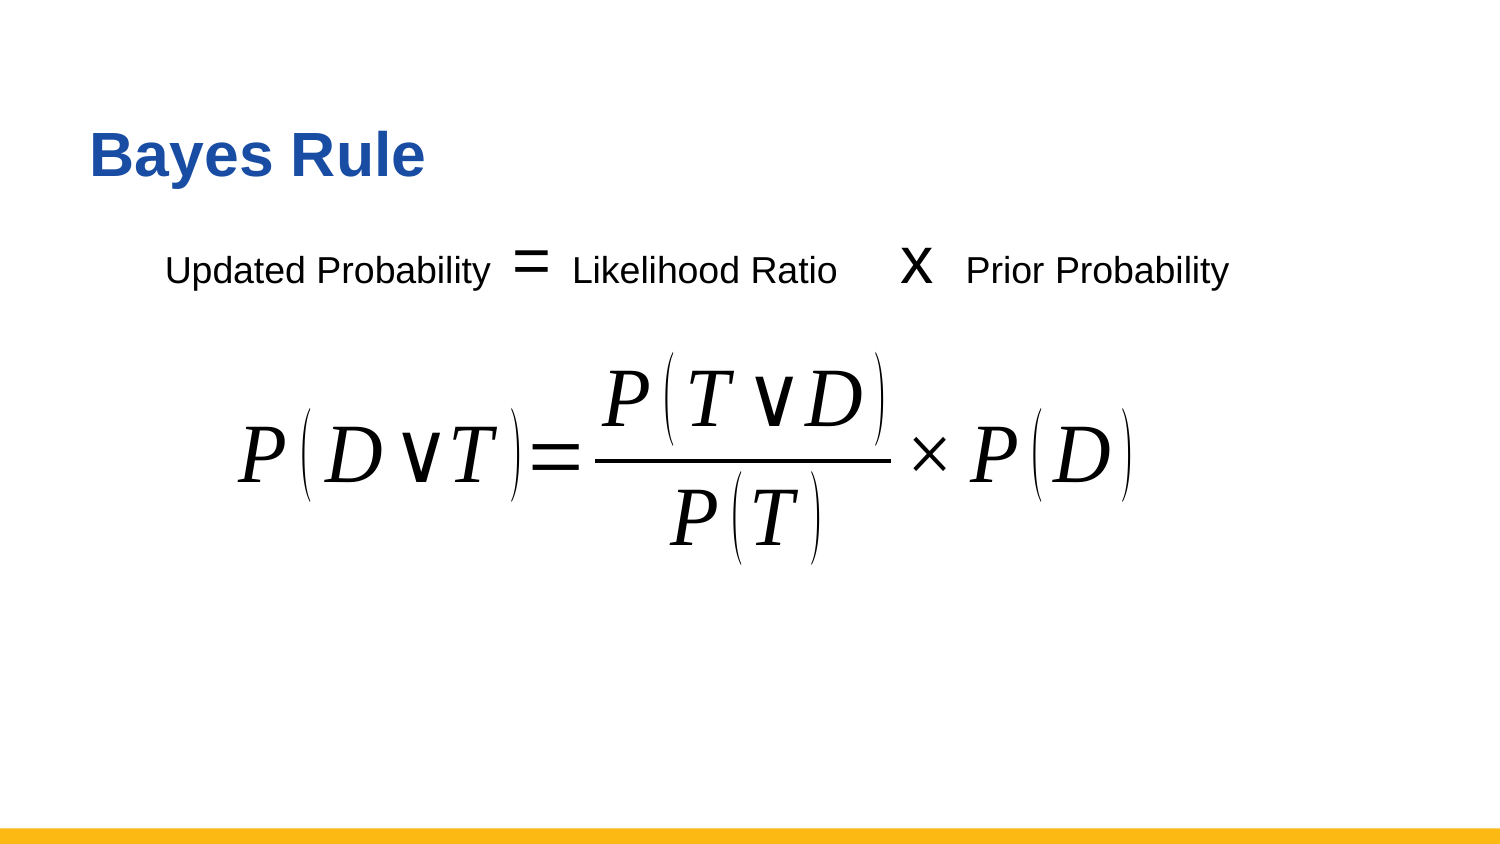

Bayes Rule
Updated Probability = Likelihood Ratio x Prior Probability